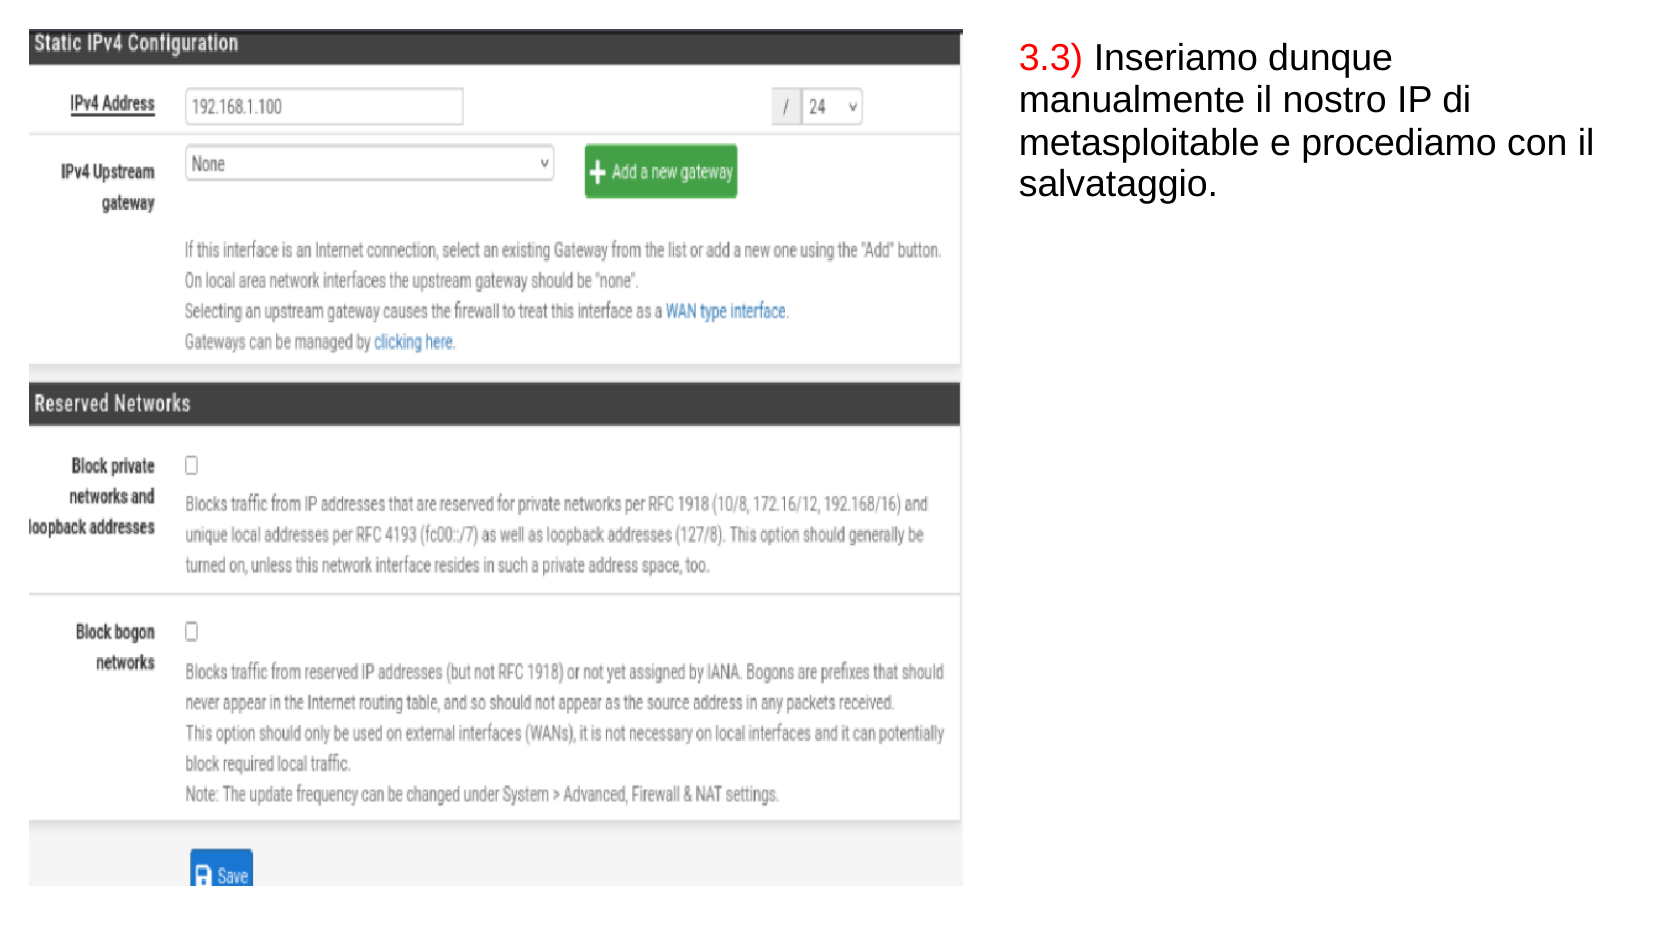

3.3) Inseriamo dunque manualmente il nostro IP di metasploitable e procediamo con il salvataggio.